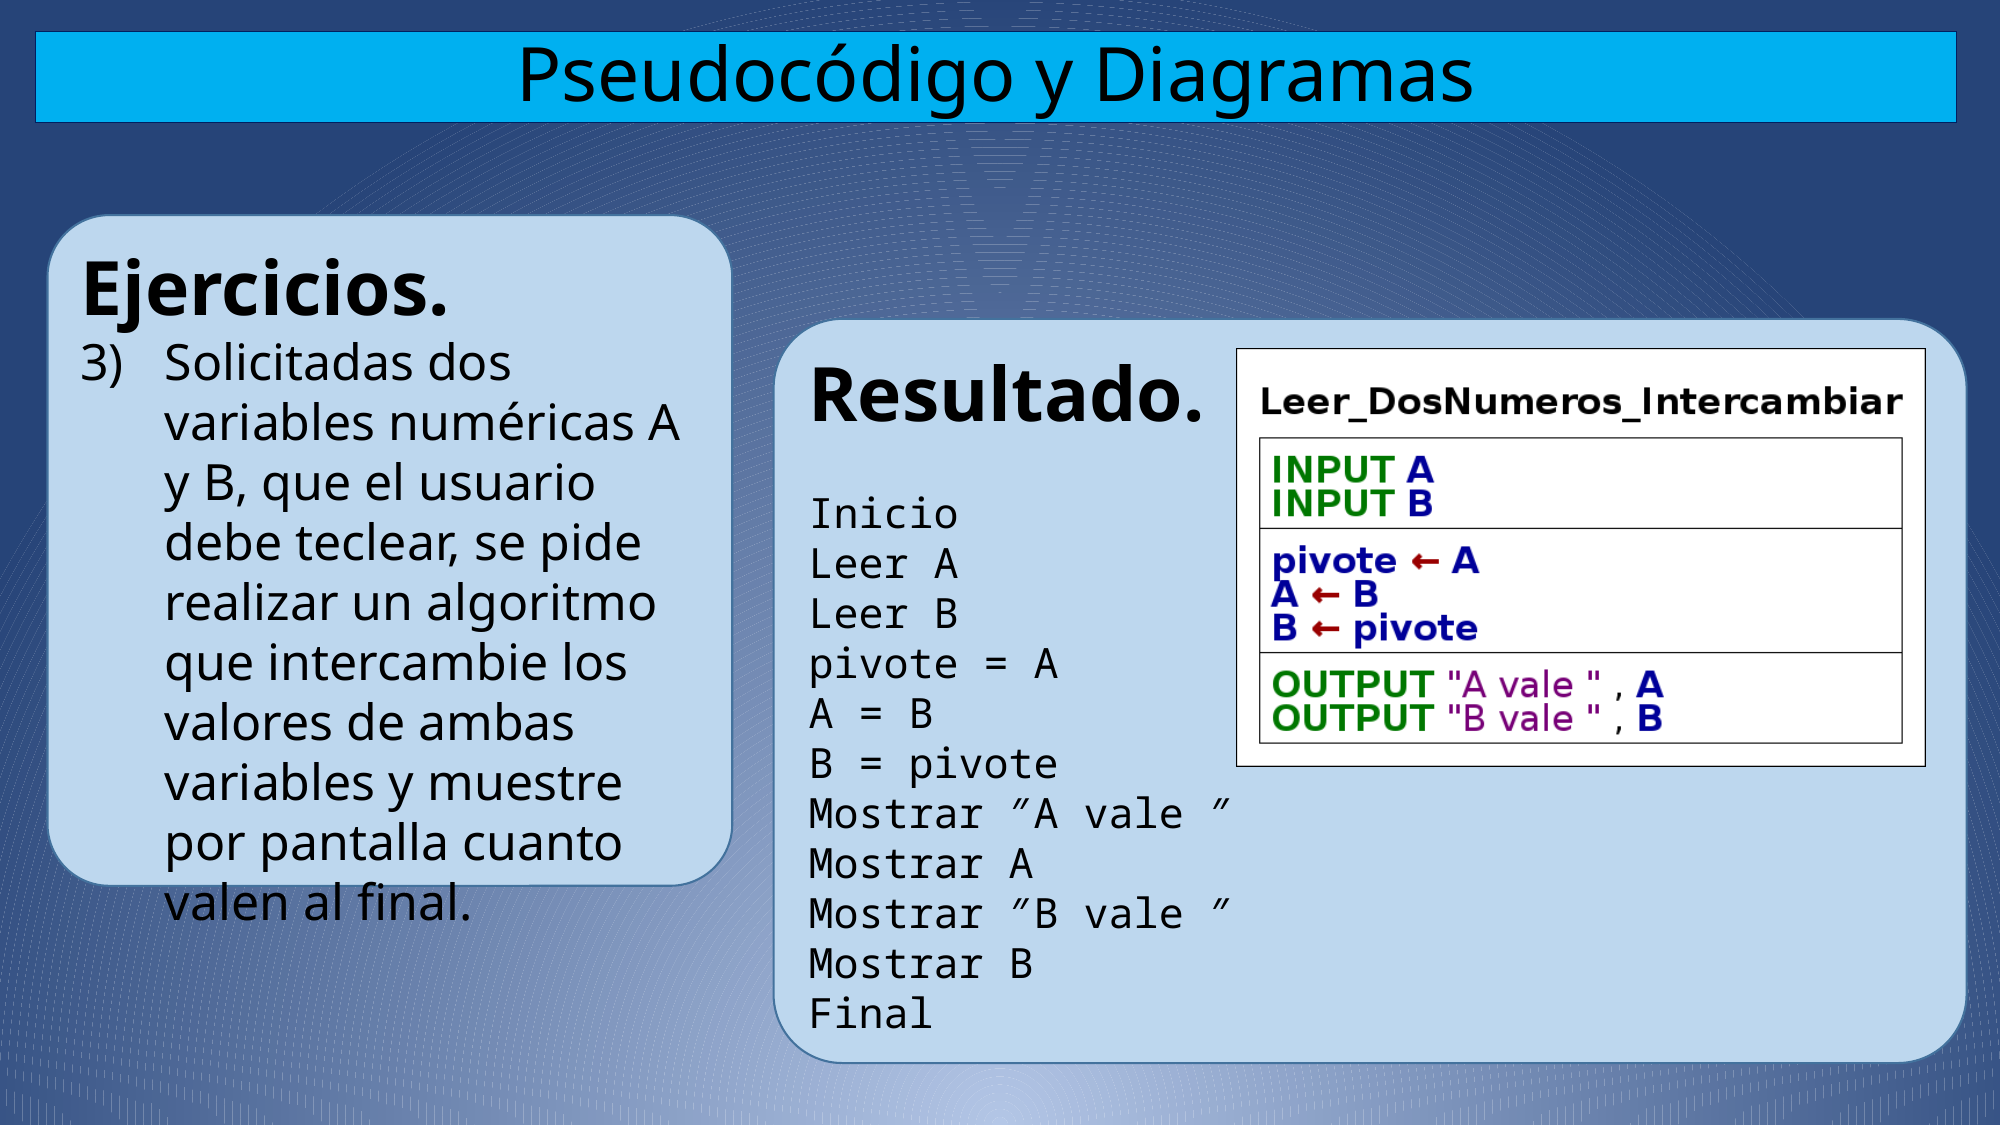

# Pseudocódigo y Diagramas
Ejercicios.
Solicitadas dos variables numéricas A y B, que el usuario debe teclear, se pide realizar un algoritmo que intercambie los valores de ambas variables y muestre por pantalla cuanto valen al final.
Resultado.
Inicio
Leer A
Leer B
pivote = A
A = B
B = pivote
Mostrar ″A vale ″
Mostrar A
Mostrar ″B vale ″
Mostrar B
Final